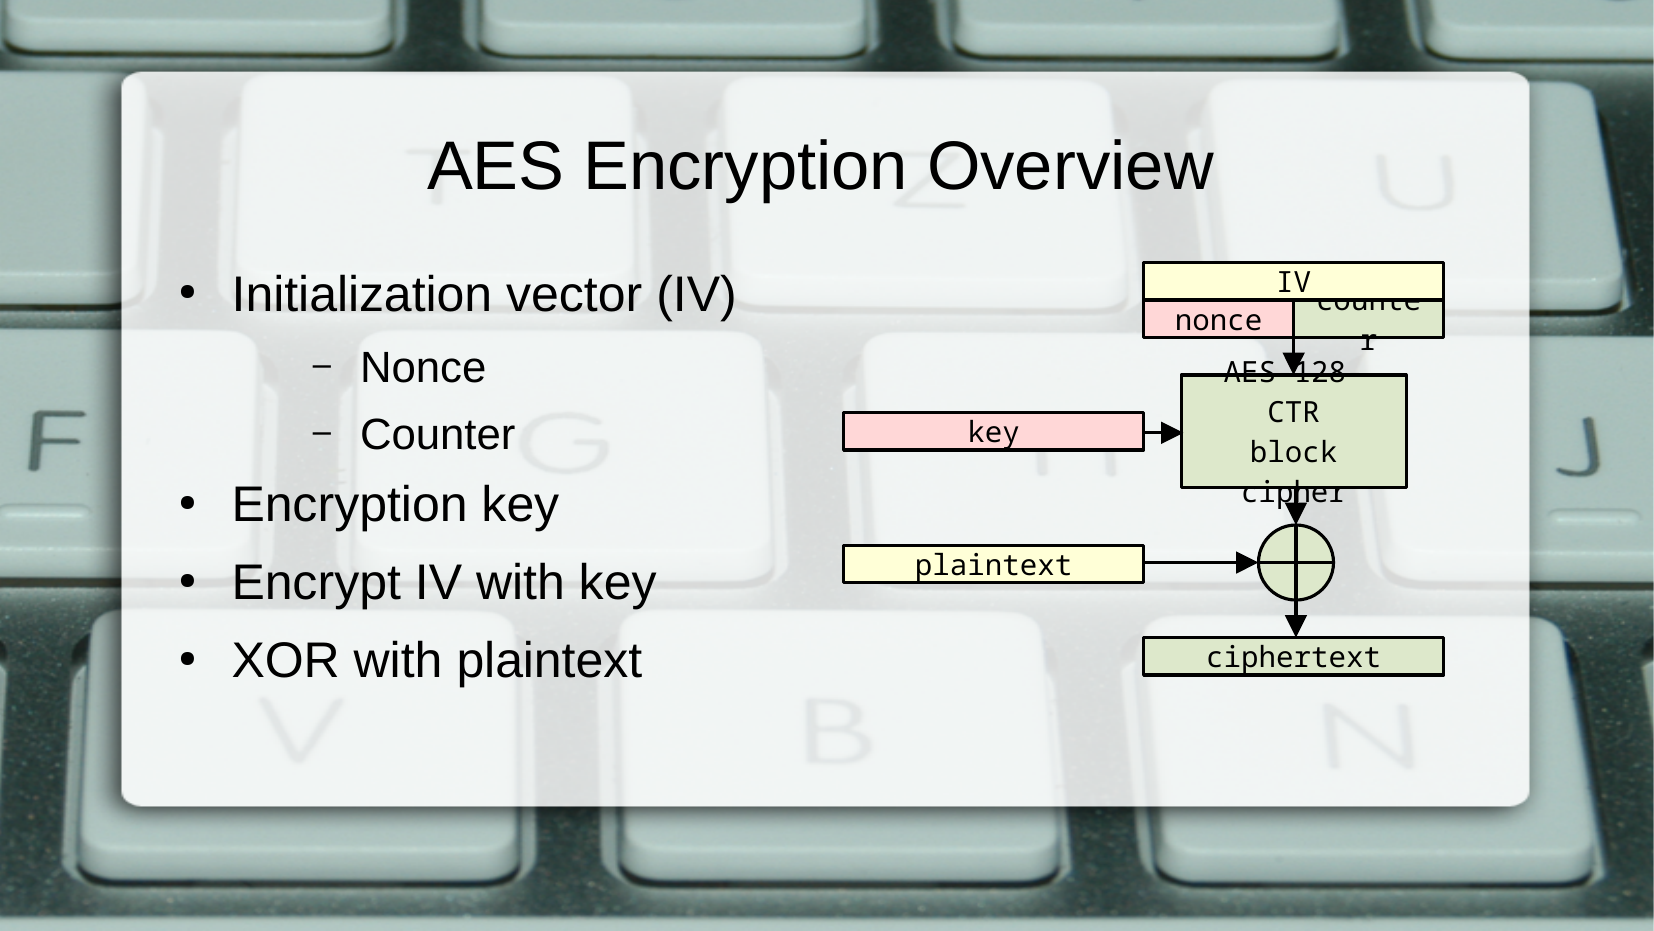

# AES Encryption Overview
IV
Initialization vector (IV)
Nonce
Counter
Encryption key
Encrypt IV with key
XOR with plaintext
nonce
counter
AES-128-CTR
block cipher
key
plaintext
ciphertext